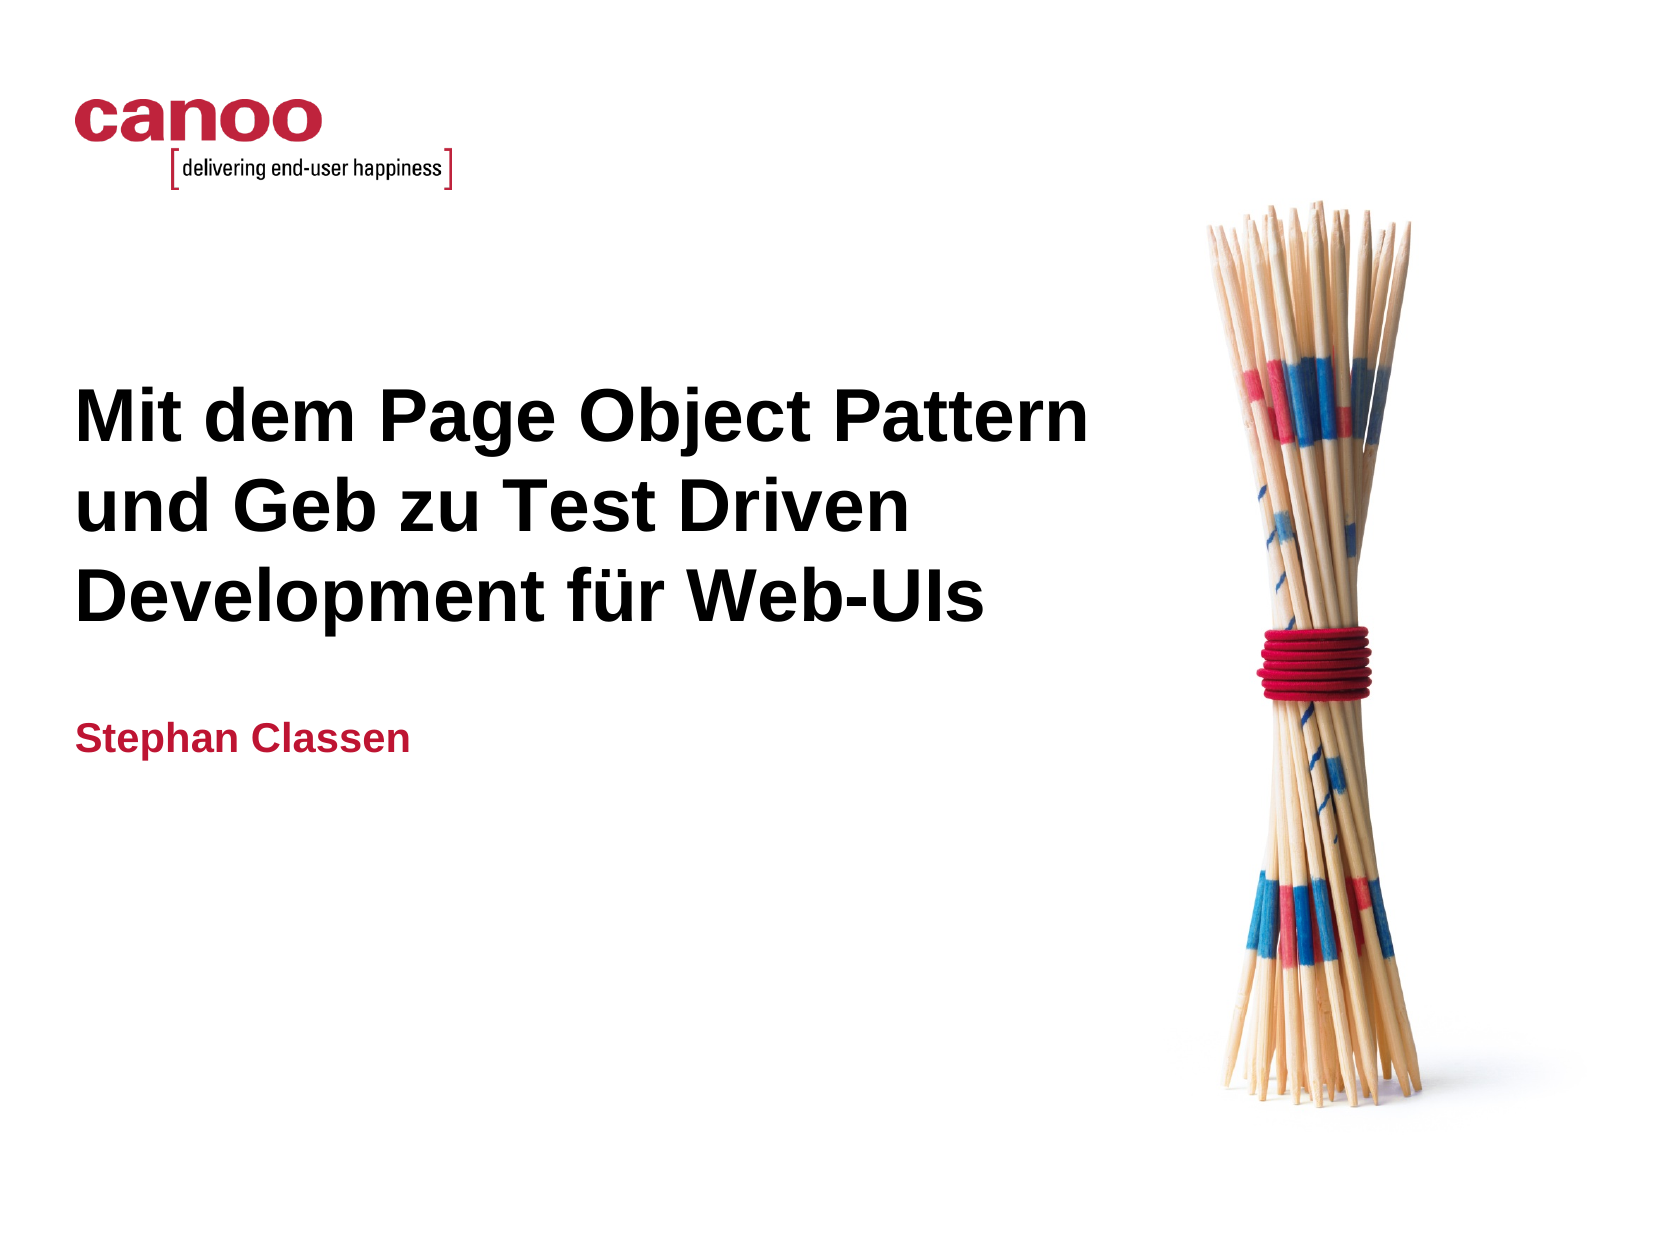

Mit dem Page Object Pattern und Geb zu Test Driven Development für Web-UIs
Stephan Classen